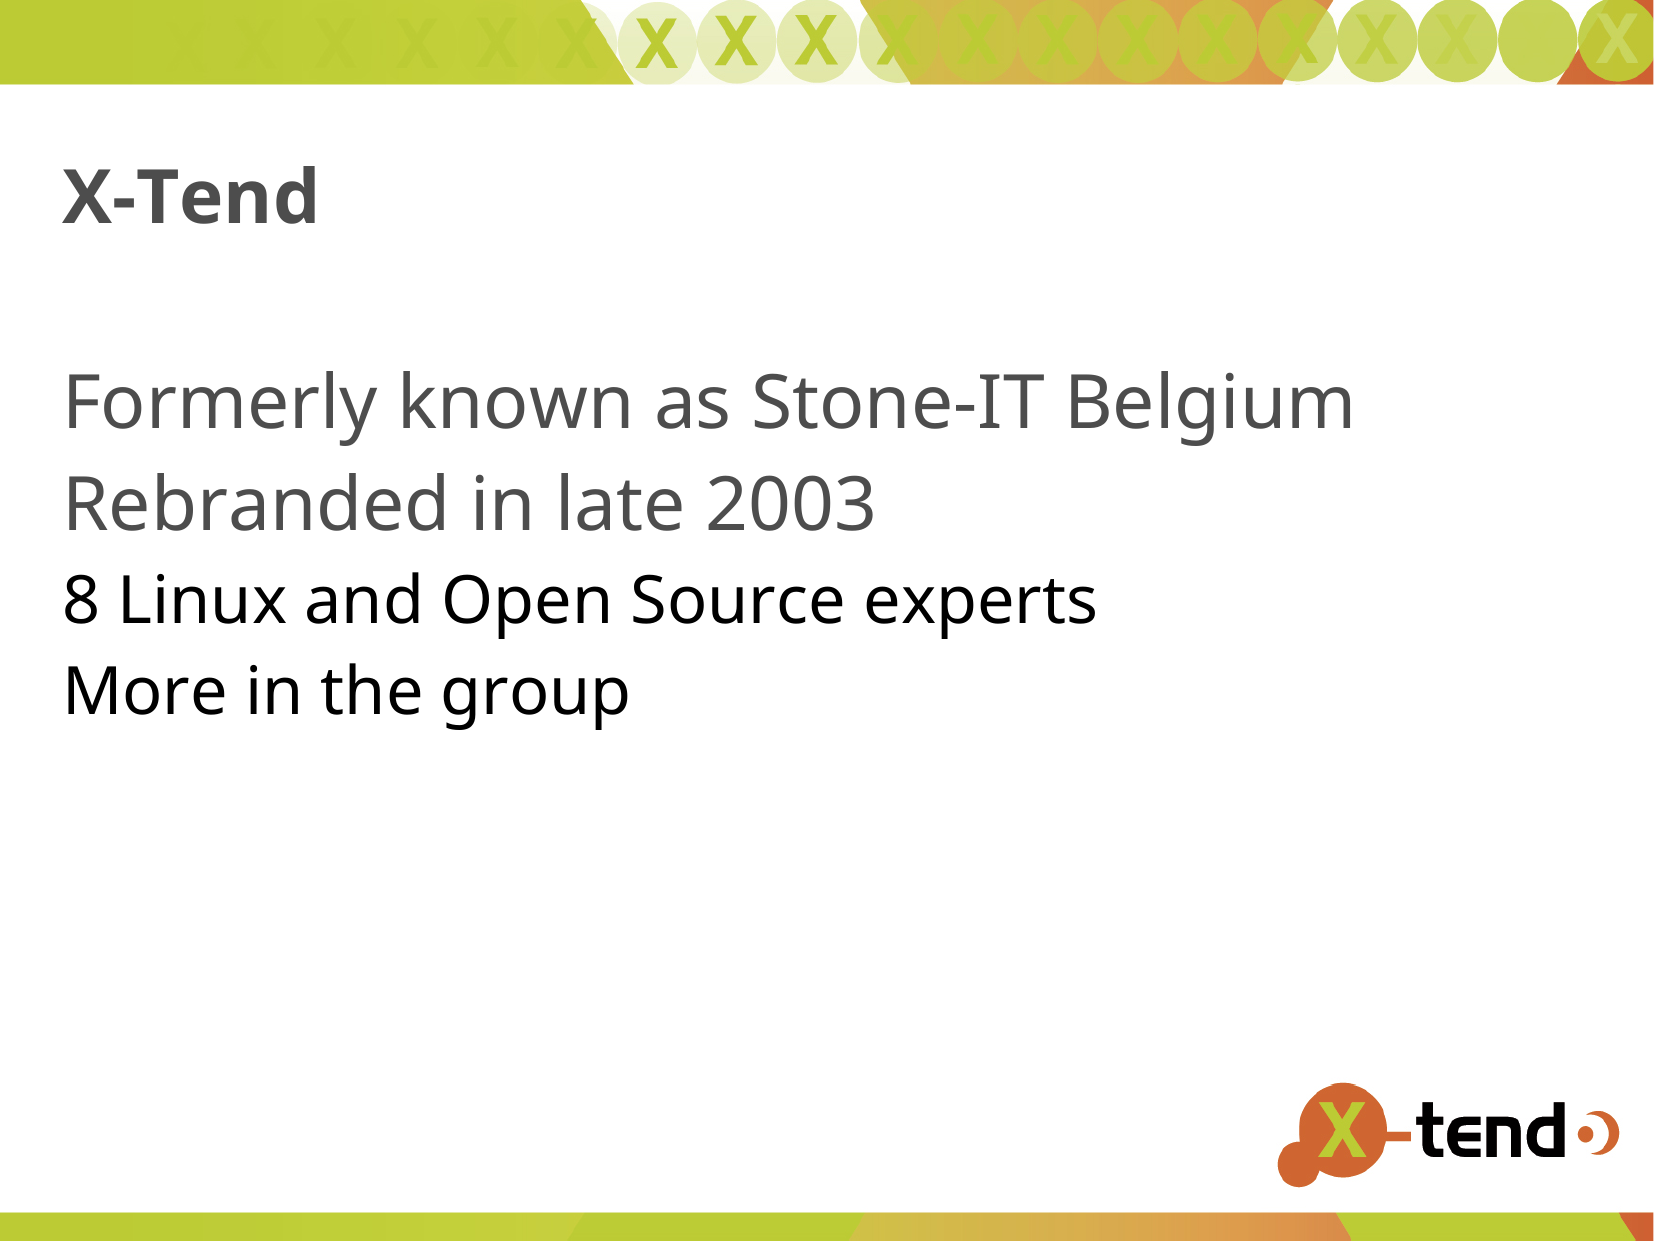

X-Tend
Formerly known as Stone-IT Belgium
Rebranded in late 2003
8 Linux and Open Source experts
More in the group
#